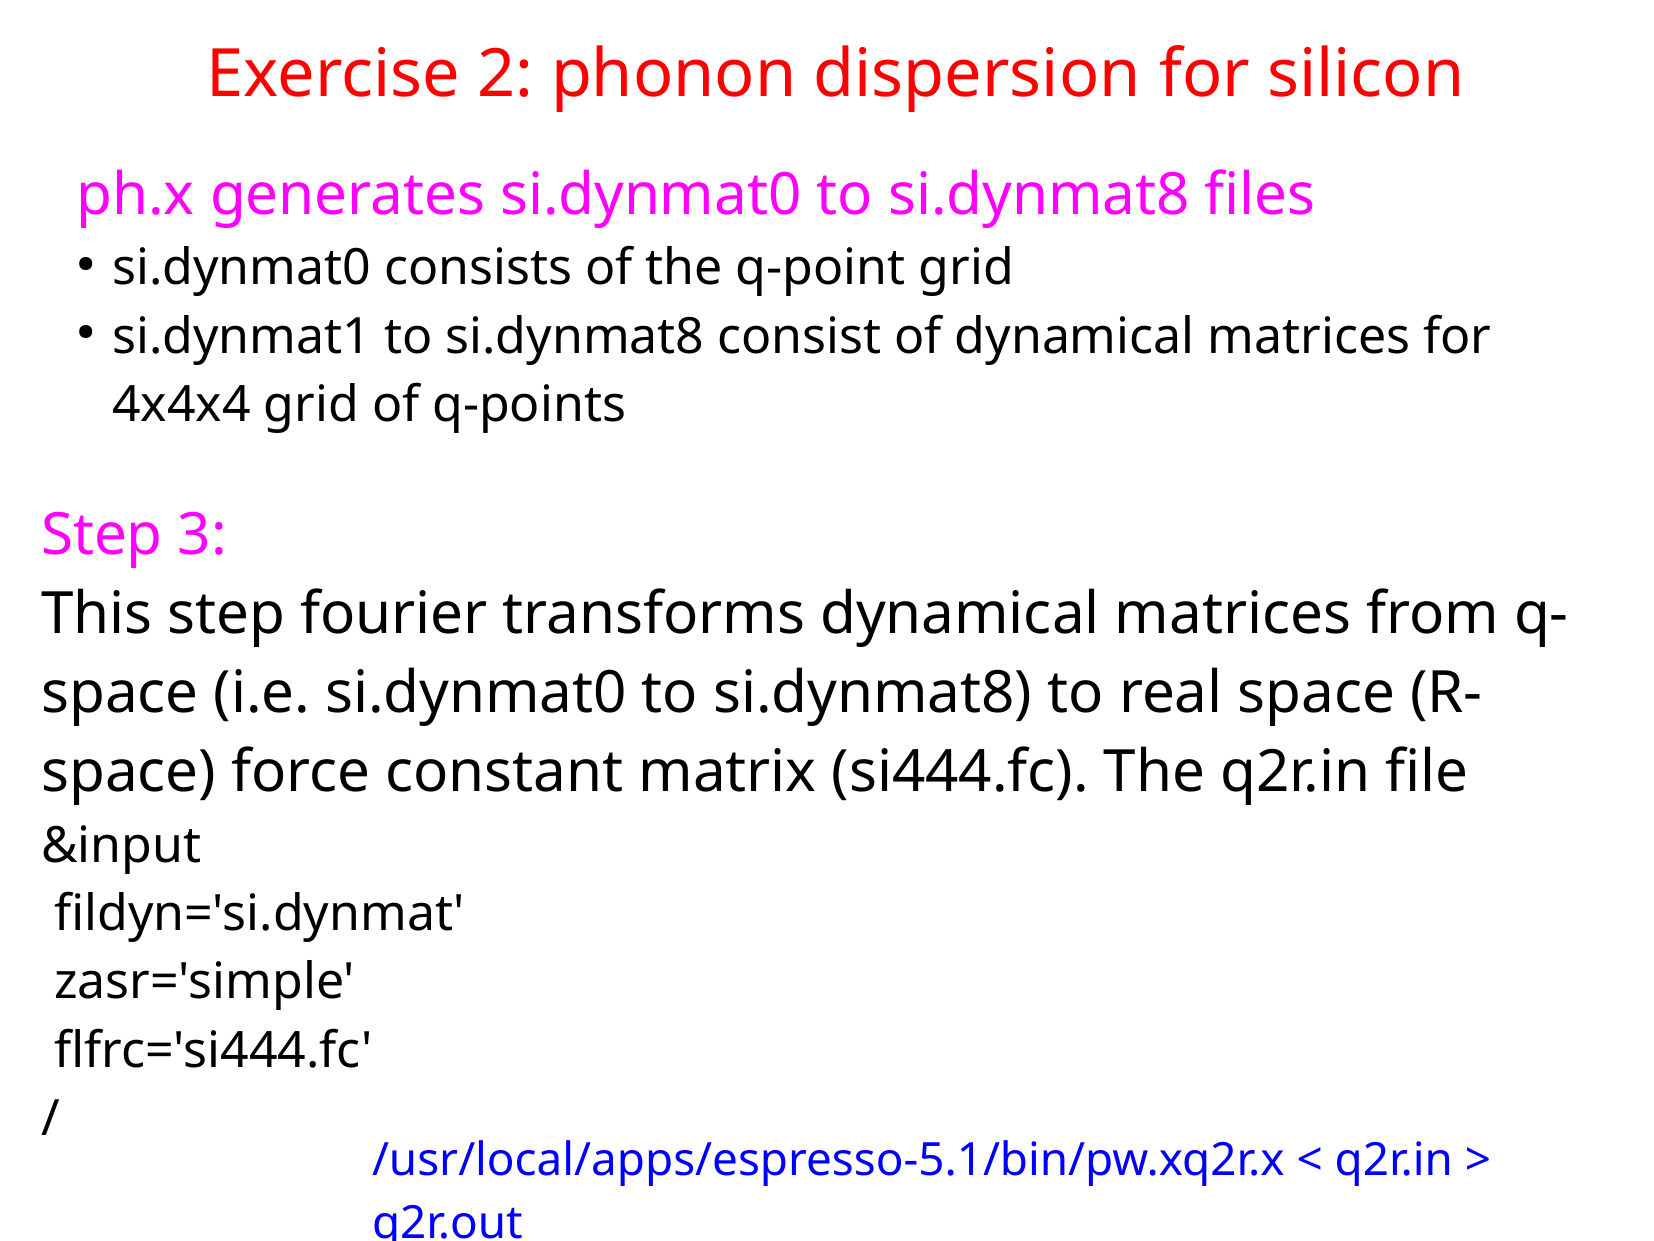

# Exercise 2: phonon dispersion for silicon
ph.x generates si.dynmat0 to si.dynmat8 files
si.dynmat0 consists of the q-point grid
si.dynmat1 to si.dynmat8 consist of dynamical matrices for 4x4x4 grid of q-points
Step 3:
This step fourier transforms dynamical matrices from q-space (i.e. si.dynmat0 to si.dynmat8) to real space (R-space) force constant matrix (si444.fc). The q2r.in file
&input
 fildyn='si.dynmat'
 zasr='simple'
 flfrc='si444.fc'
/
/usr/local/apps/espresso-5.1/bin/pw.xq2r.x < q2r.in > q2r.out